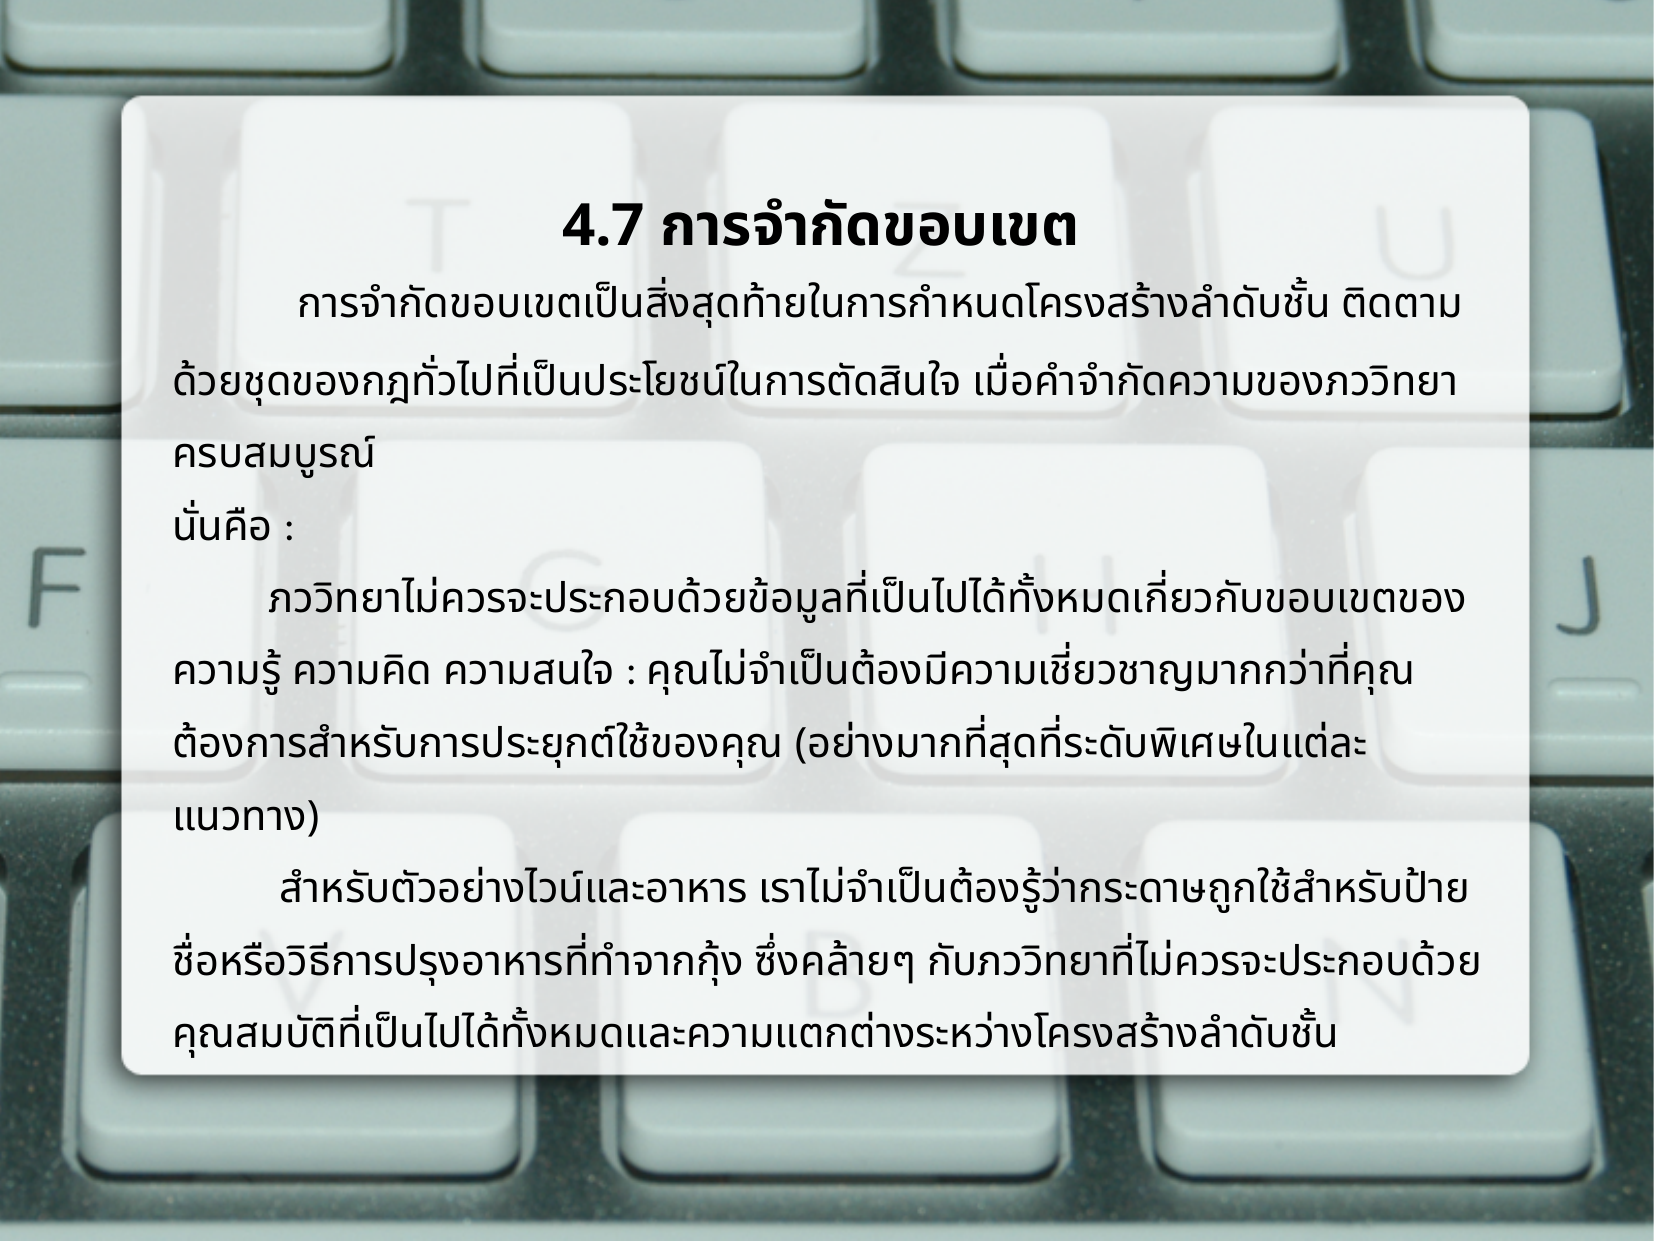

# 4.7 การจำกัดขอบเขต
 การจำกัดขอบเขตเป็นสิ่งสุดท้ายในการกำหนดโครงสร้างลำดับชั้น ติดตามด้วยชุดของกฎทั่วไปที่เป็นประโยชน์ในการตัดสินใจ เมื่อคำจำกัดความของภววิทยาครบสมบูรณ์
นั่นคือ :
 ภววิทยาไม่ควรจะประกอบด้วยข้อมูลที่เป็นไปได้ทั้งหมดเกี่ยวกับขอบเขตของความรู้ ความคิด ความสนใจ : คุณไม่จำเป็นต้องมีความเชี่ยวชาญมากกว่าที่คุณต้องการสำหรับการประยุกต์ใช้ของคุณ (อย่างมากที่สุดที่ระดับพิเศษในแต่ละแนวทาง)
 สำหรับตัวอย่างไวน์และอาหาร เราไม่จำเป็นต้องรู้ว่ากระดาษถูกใช้สำหรับป้ายชื่อหรือวิธีการปรุงอาหารที่ทำจากกุ้ง ซึ่งคล้ายๆ กับภววิทยาที่ไม่ควรจะประกอบด้วยคุณสมบัติที่เป็นไปได้ทั้งหมดและความแตกต่างระหว่างโครงสร้างลำดับชั้น